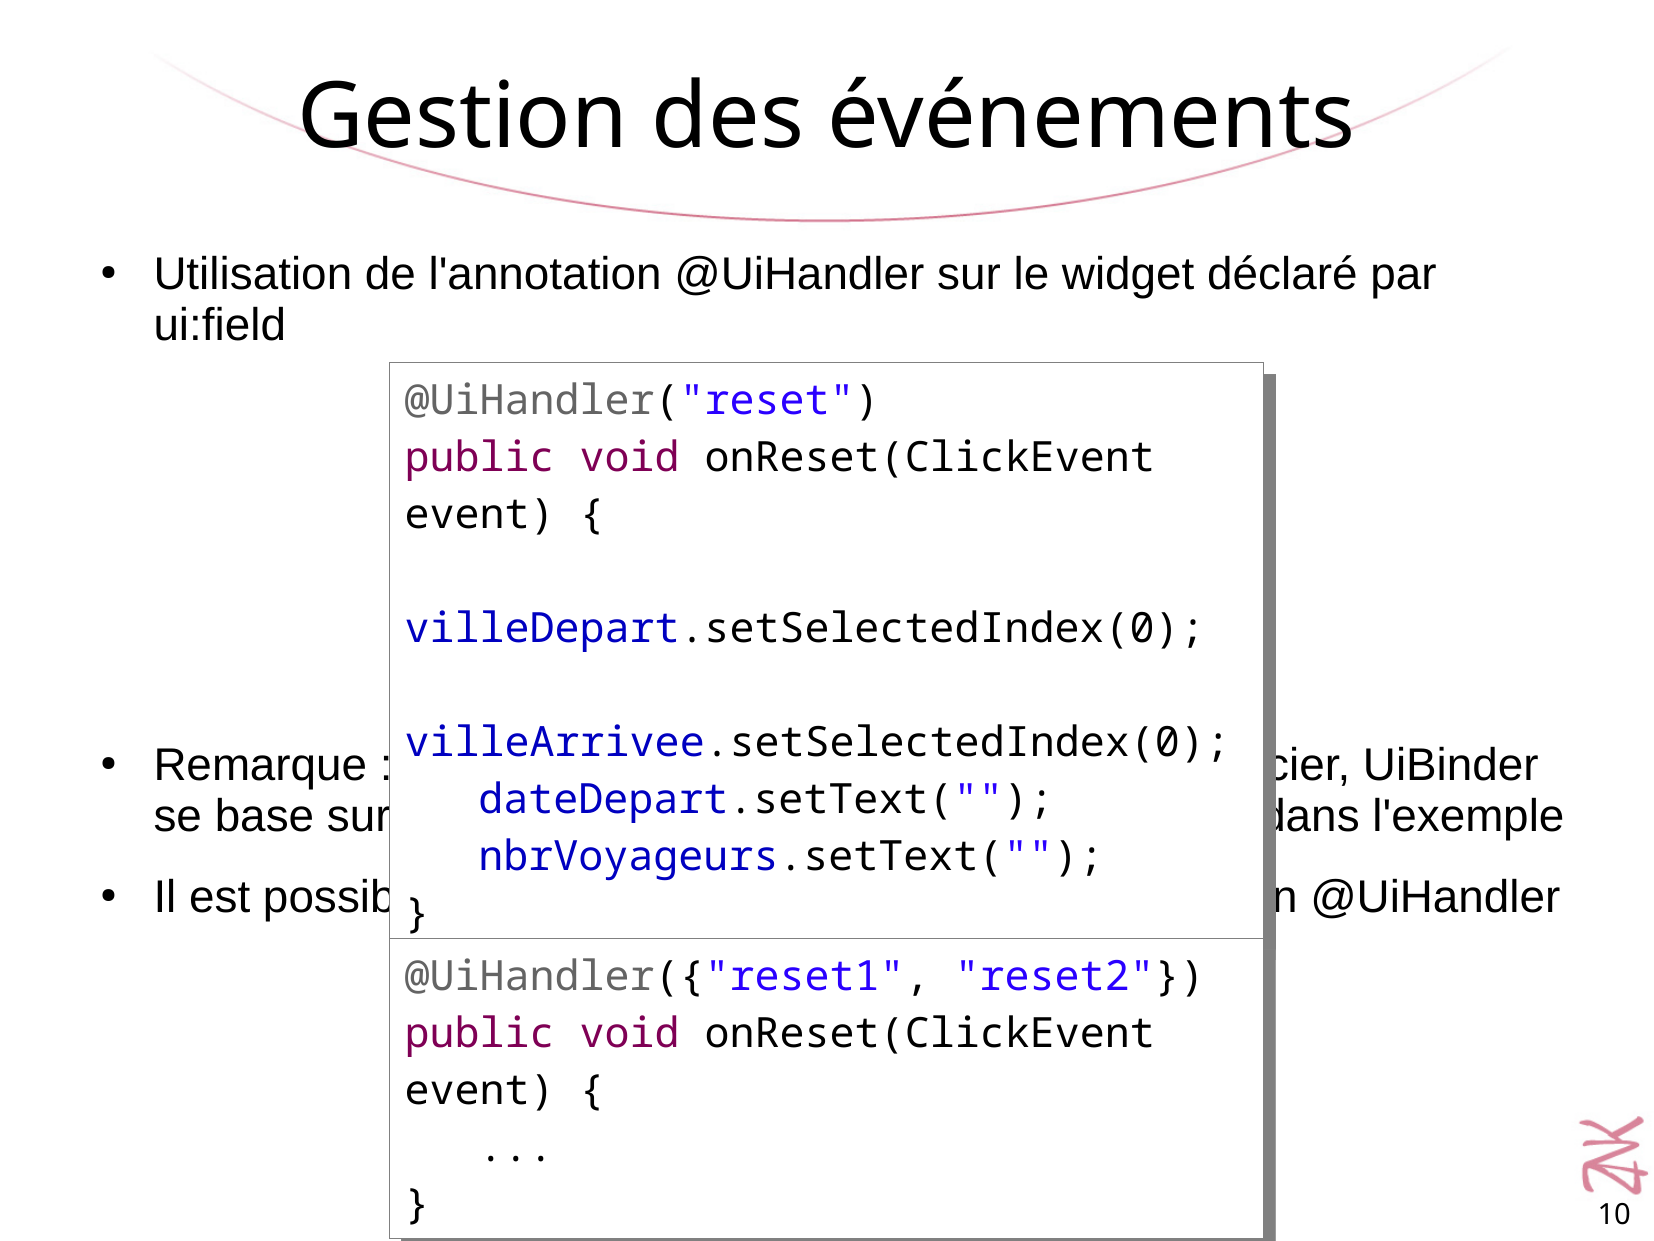

# Gestion des événements
Utilisation de l'annotation @UiHandler sur le widget déclaré par ui:field
Remarque : Pour déterminer le type de Handler à associer, UiBinder se base sur l'Event passé en paramètre → ClickEvent dans l'exemple
Il est possible d'associer plusieurs widgets à l'annotation @UiHandler
@UiHandler("reset")
public void onReset(ClickEvent event) {
	villeDepart.setSelectedIndex(0);
	villeArrivee.setSelectedIndex(0);
	dateDepart.setText("");
	nbrVoyageurs.setText("");
}
@UiHandler({"reset1", "reset2"})
public void onReset(ClickEvent event) {
	...
}
10